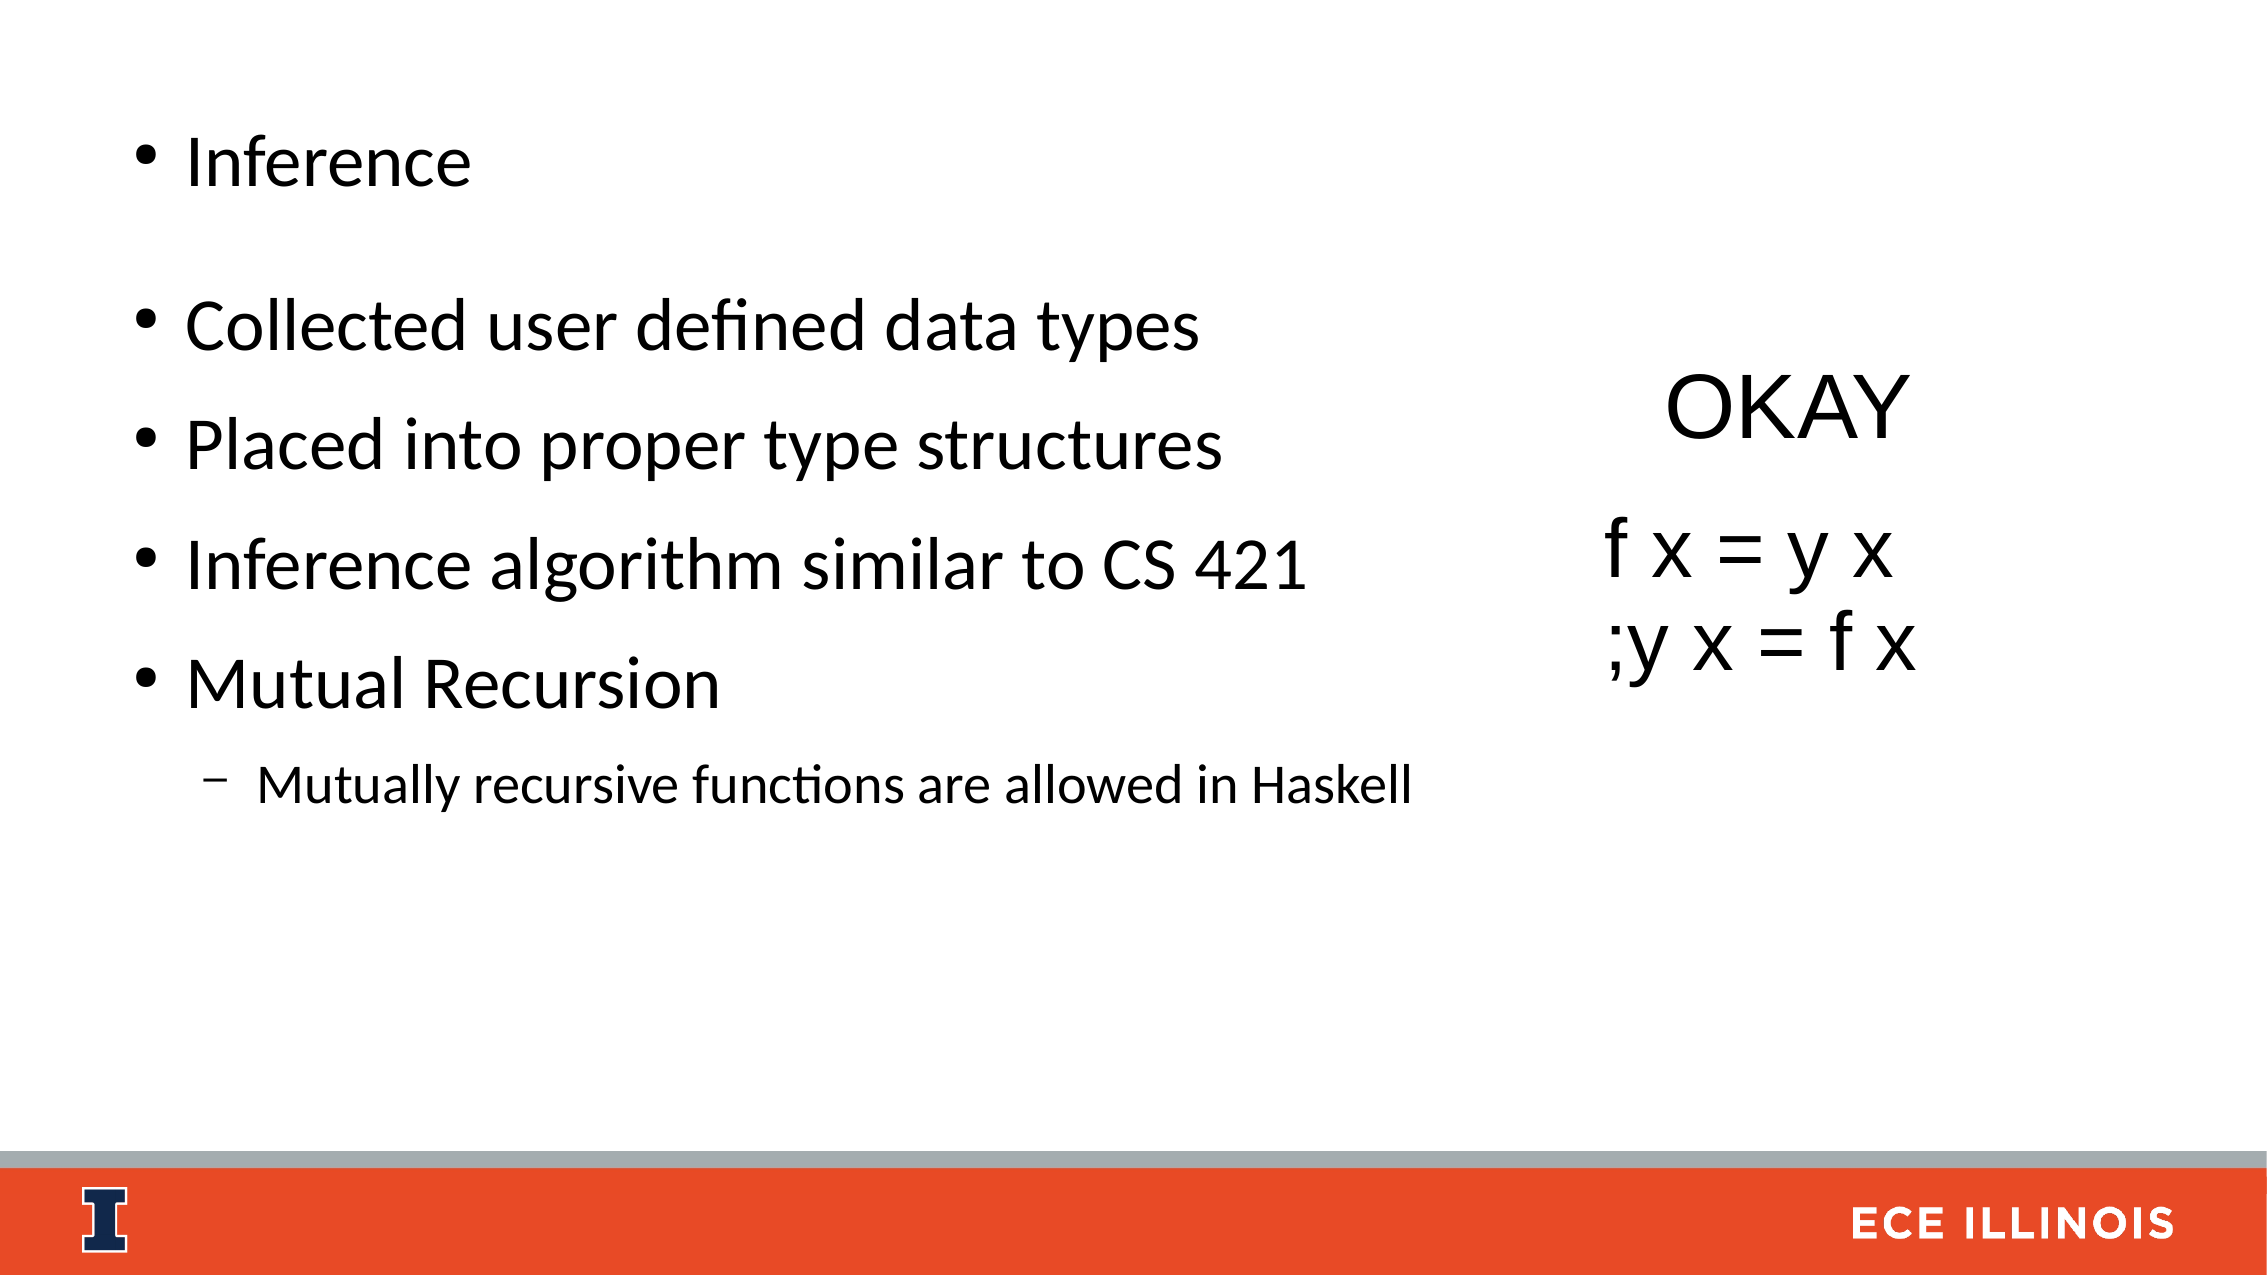

Inference
# Collected user defined data types
Placed into proper type structures
Inference algorithm similar to CS 421
Mutual Recursion
Mutually recursive functions are allowed in Haskell
OKAY
f x = y x
;y x = f x